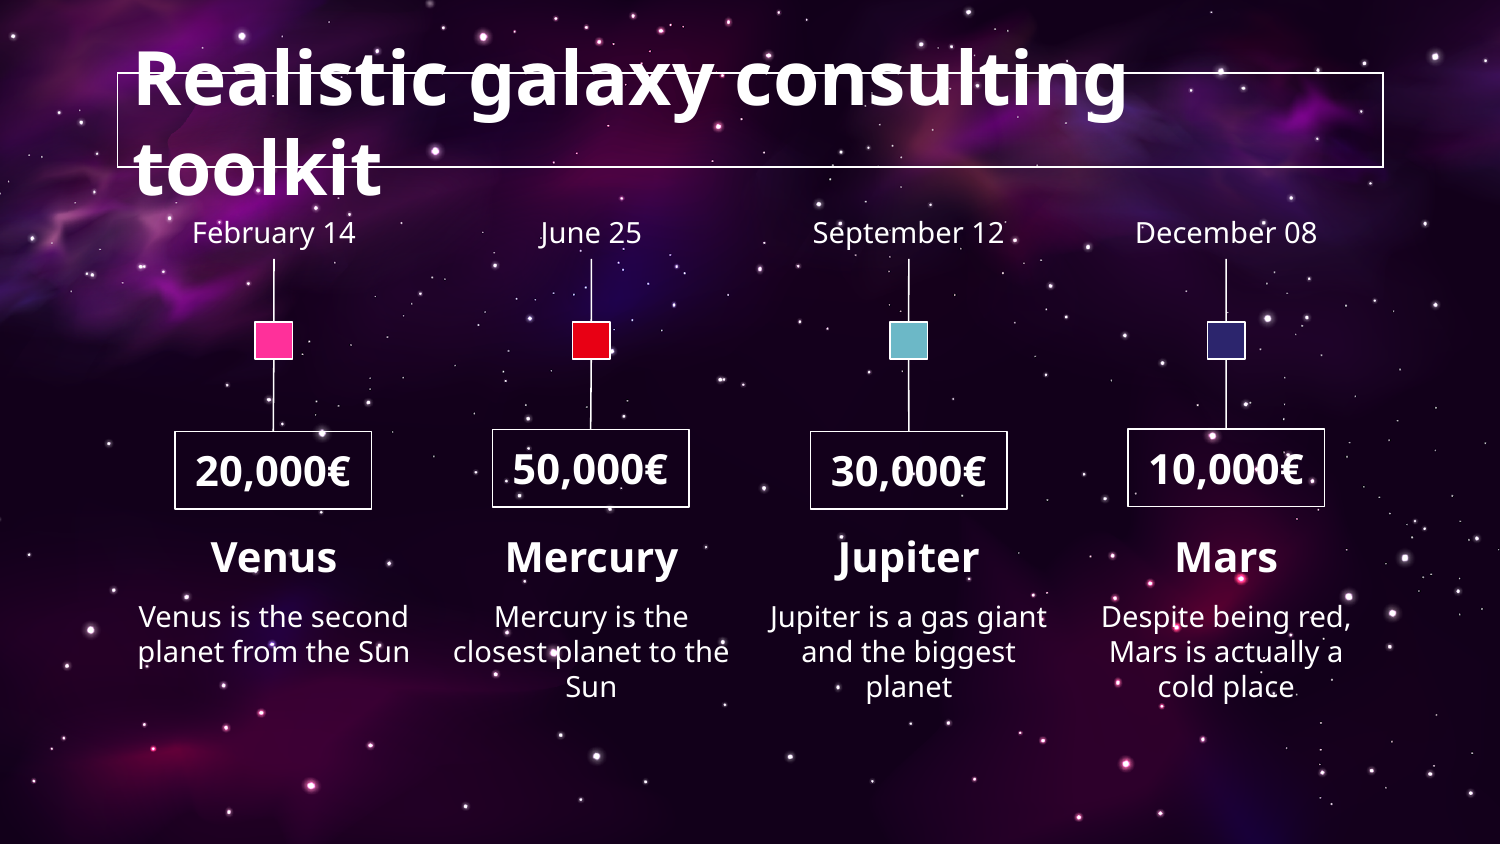

# Realistic galaxy consulting toolkit
February 14
20,000€
Venus
Venus is the second planet from the Sun
June 25
50,000€
Mercury
Mercury is the closest planet to the Sun
September 12
30,000€
Jupiter
Jupiter is a gas giant and the biggest planet
December 08
10,000€
Mars
Despite being red, Mars is actually a cold place